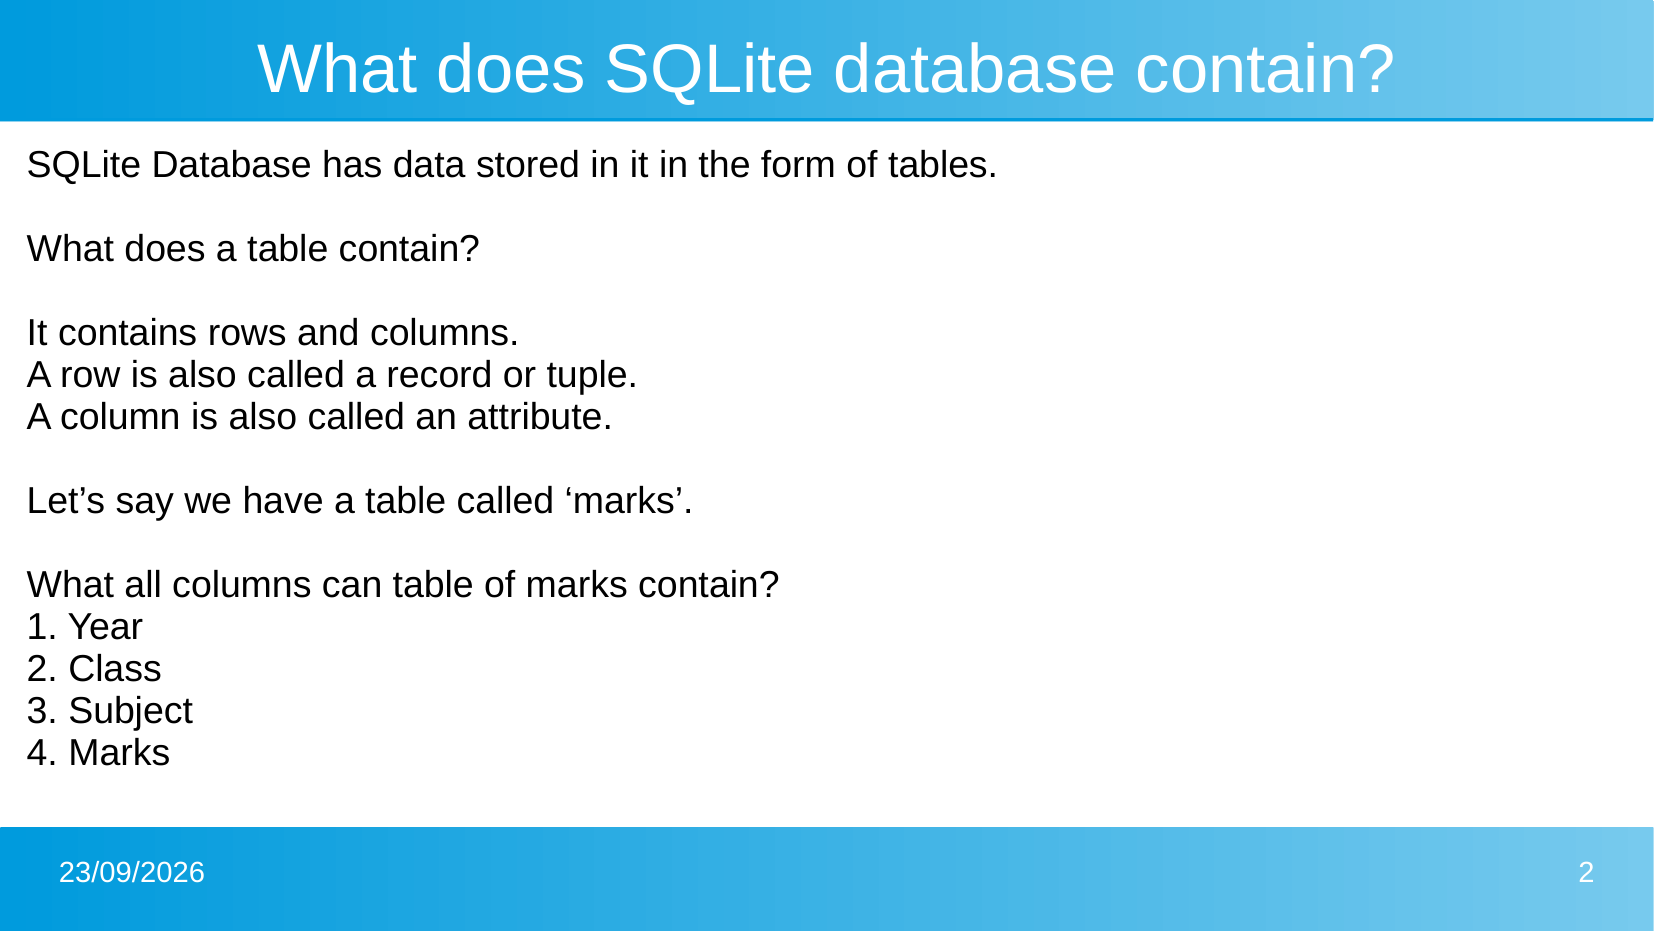

# What does SQLite database contain?
SQLite Database has data stored in it in the form of tables.
What does a table contain?
It contains rows and columns.
A row is also called a record or tuple.
A column is also called an attribute.
Let’s say we have a table called ‘marks’.
What all columns can table of marks contain?
1. Year
2. Class
3. Subject
4. Marks
2